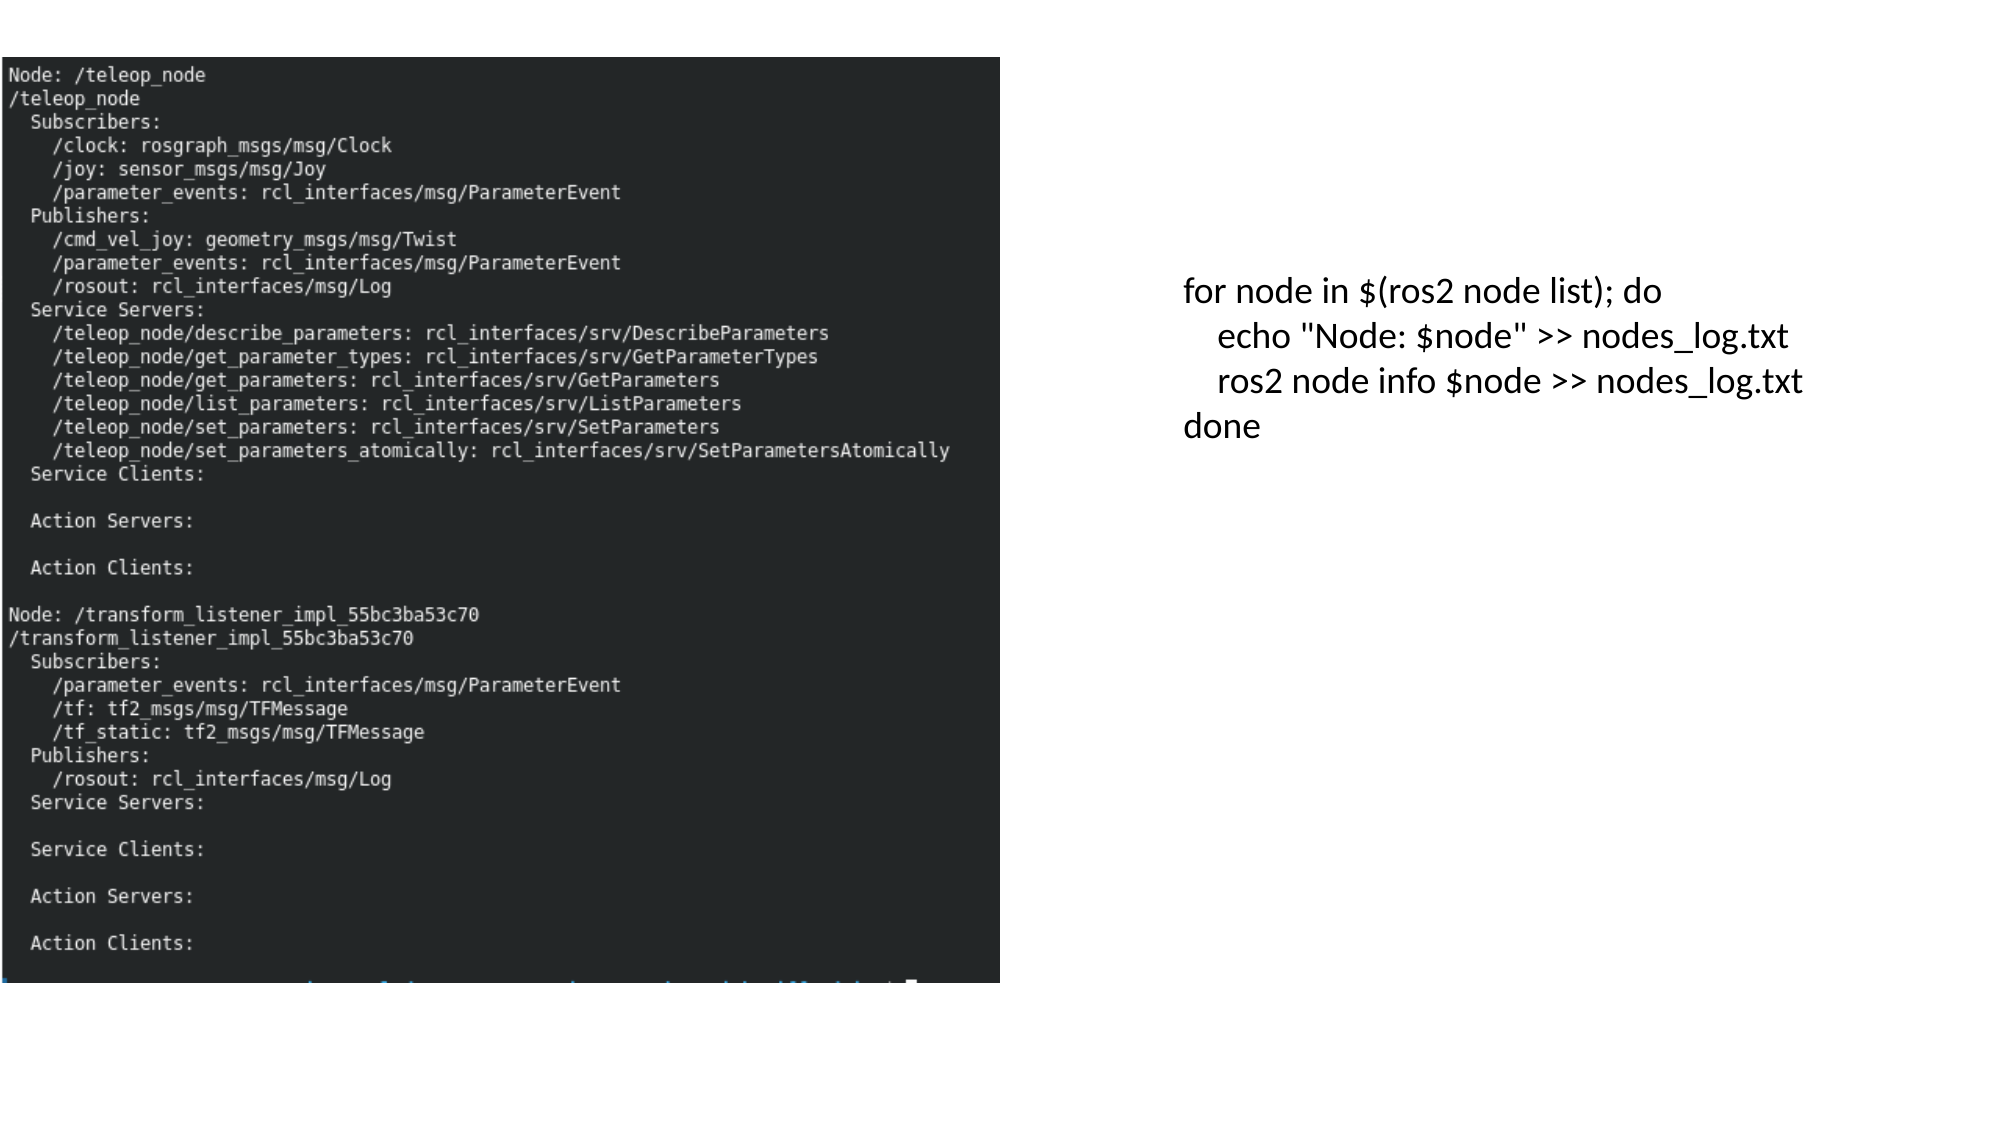

for node in $(ros2 node list); do
 echo "Node: $node" >> nodes_log.txt
 ros2 node info $node >> nodes_log.txt
done